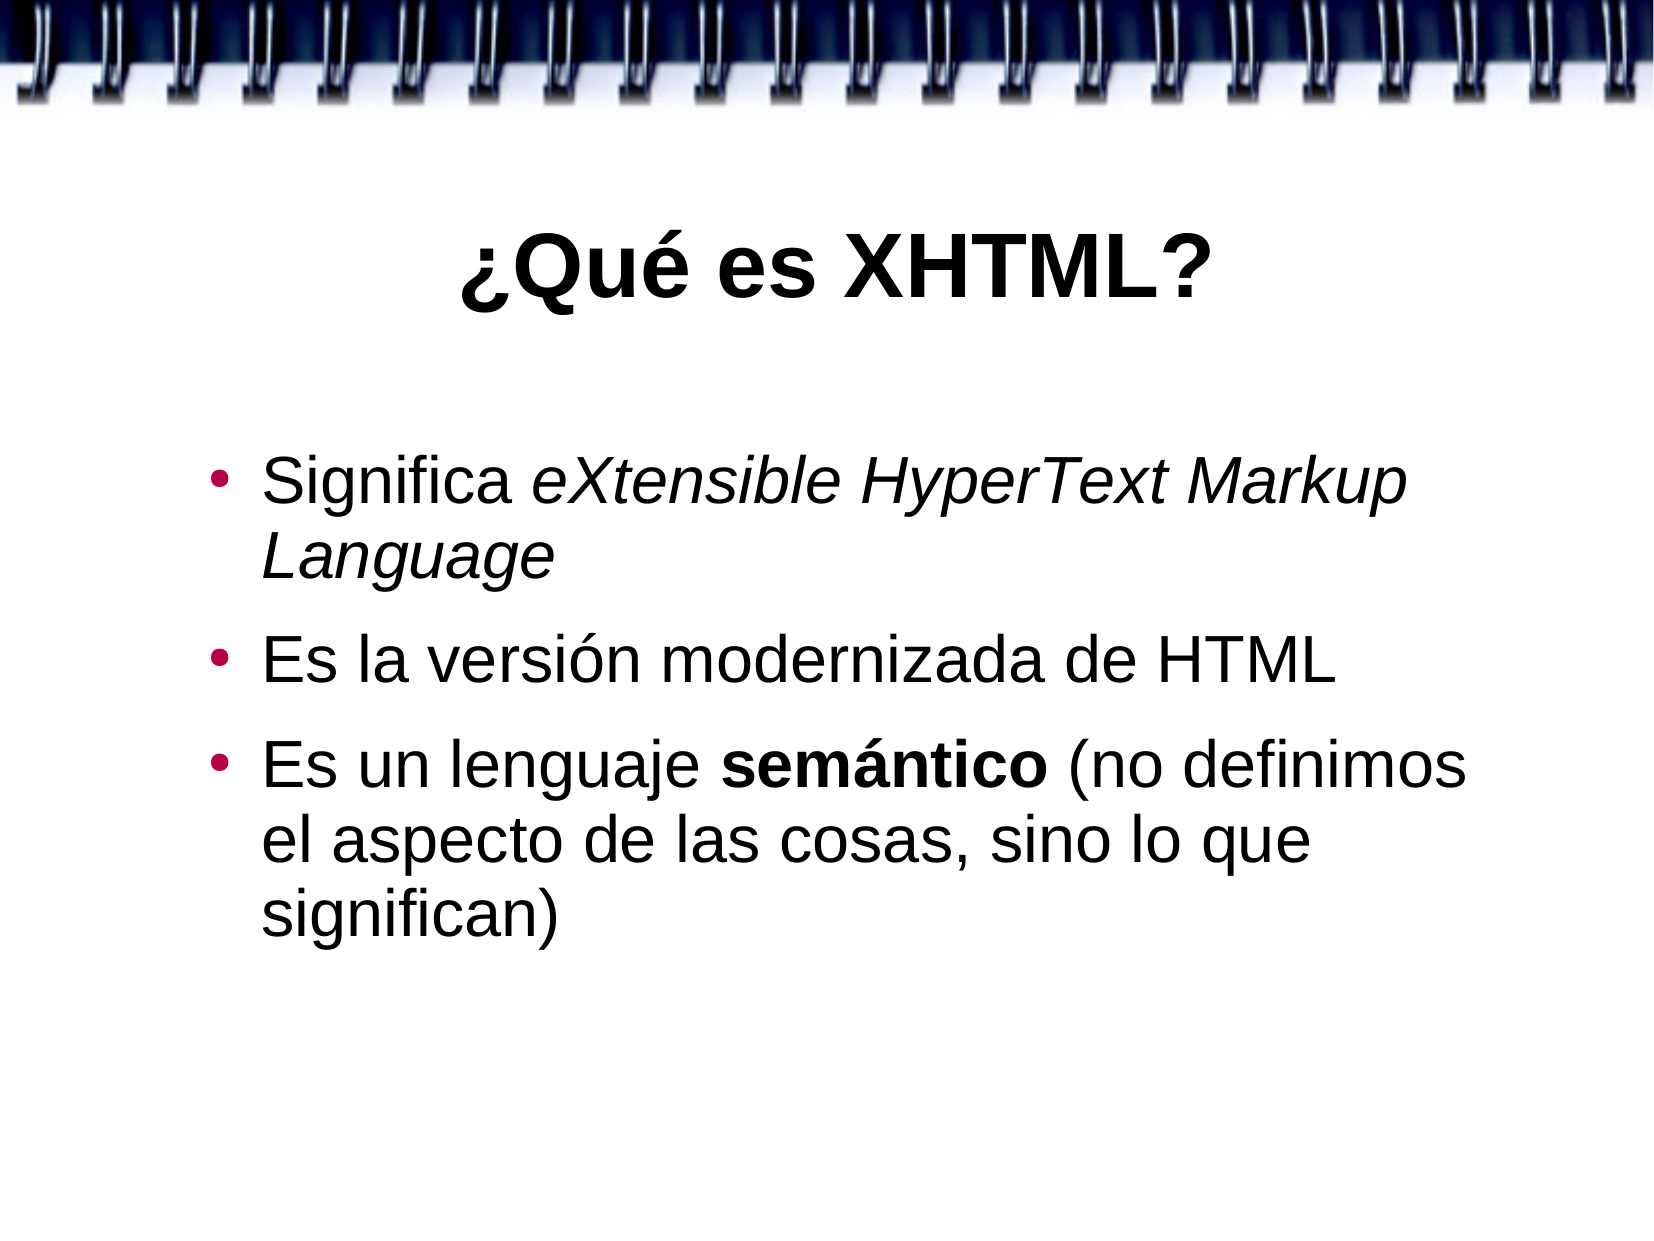

# ¿Qué es XHTML?
Significa eXtensible HyperText Markup Language
Es la versión modernizada de HTML
Es un lenguaje semántico (no definimos el aspecto de las cosas, sino lo que significan)